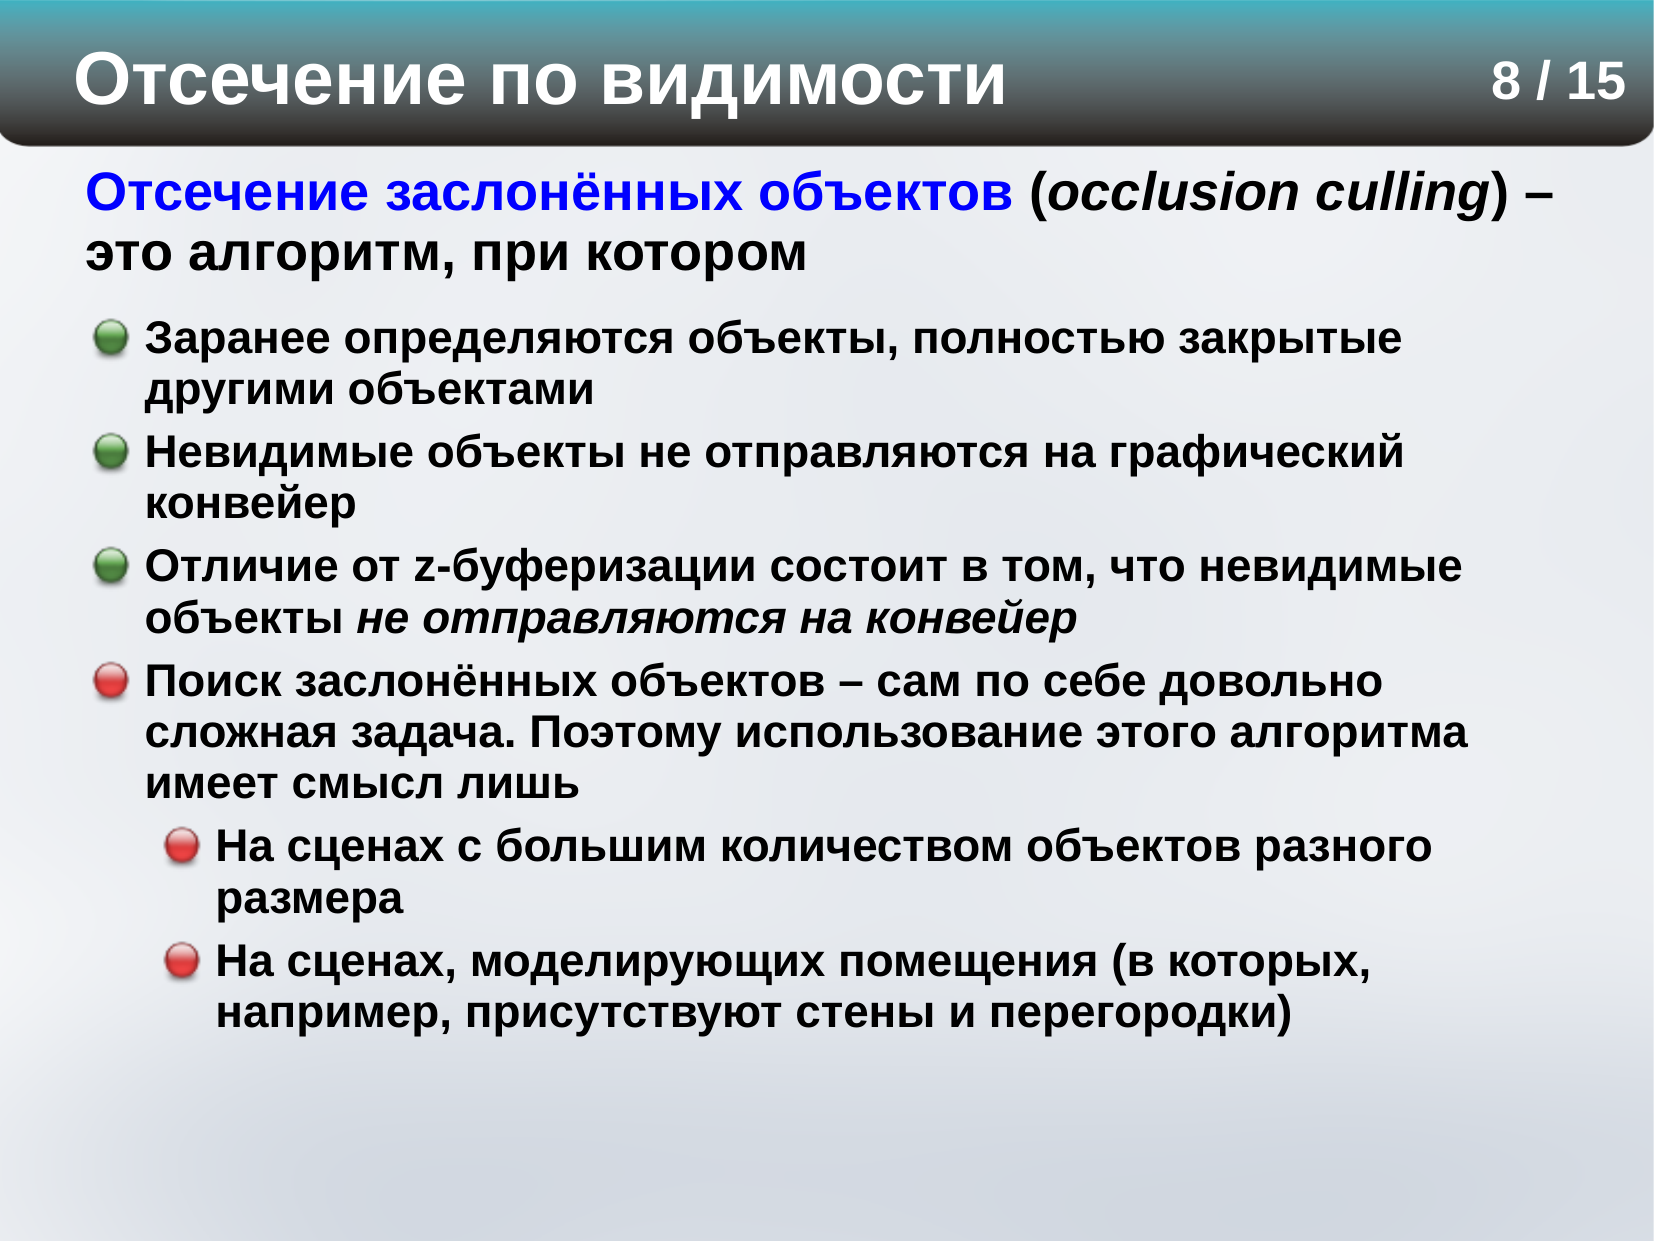

Отсечение по видимости
Отсечение заслонённых объектов (occlusion culling) – это алгоритм, при котором
Заранее определяются объекты, полностью закрытые другими объектами
Невидимые объекты не отправляются на графический конвейер
Отличие от z-буферизации состоит в том, что невидимые объекты не отправляются на конвейер
Поиск заслонённых объектов – сам по себе довольно сложная задача. Поэтому использование этого алгоритма имеет смысл лишь
На сценах с большим количеством объектов разного размера
На сценах, моделирующих помещения (в которых, например, присутствуют стены и перегородки)